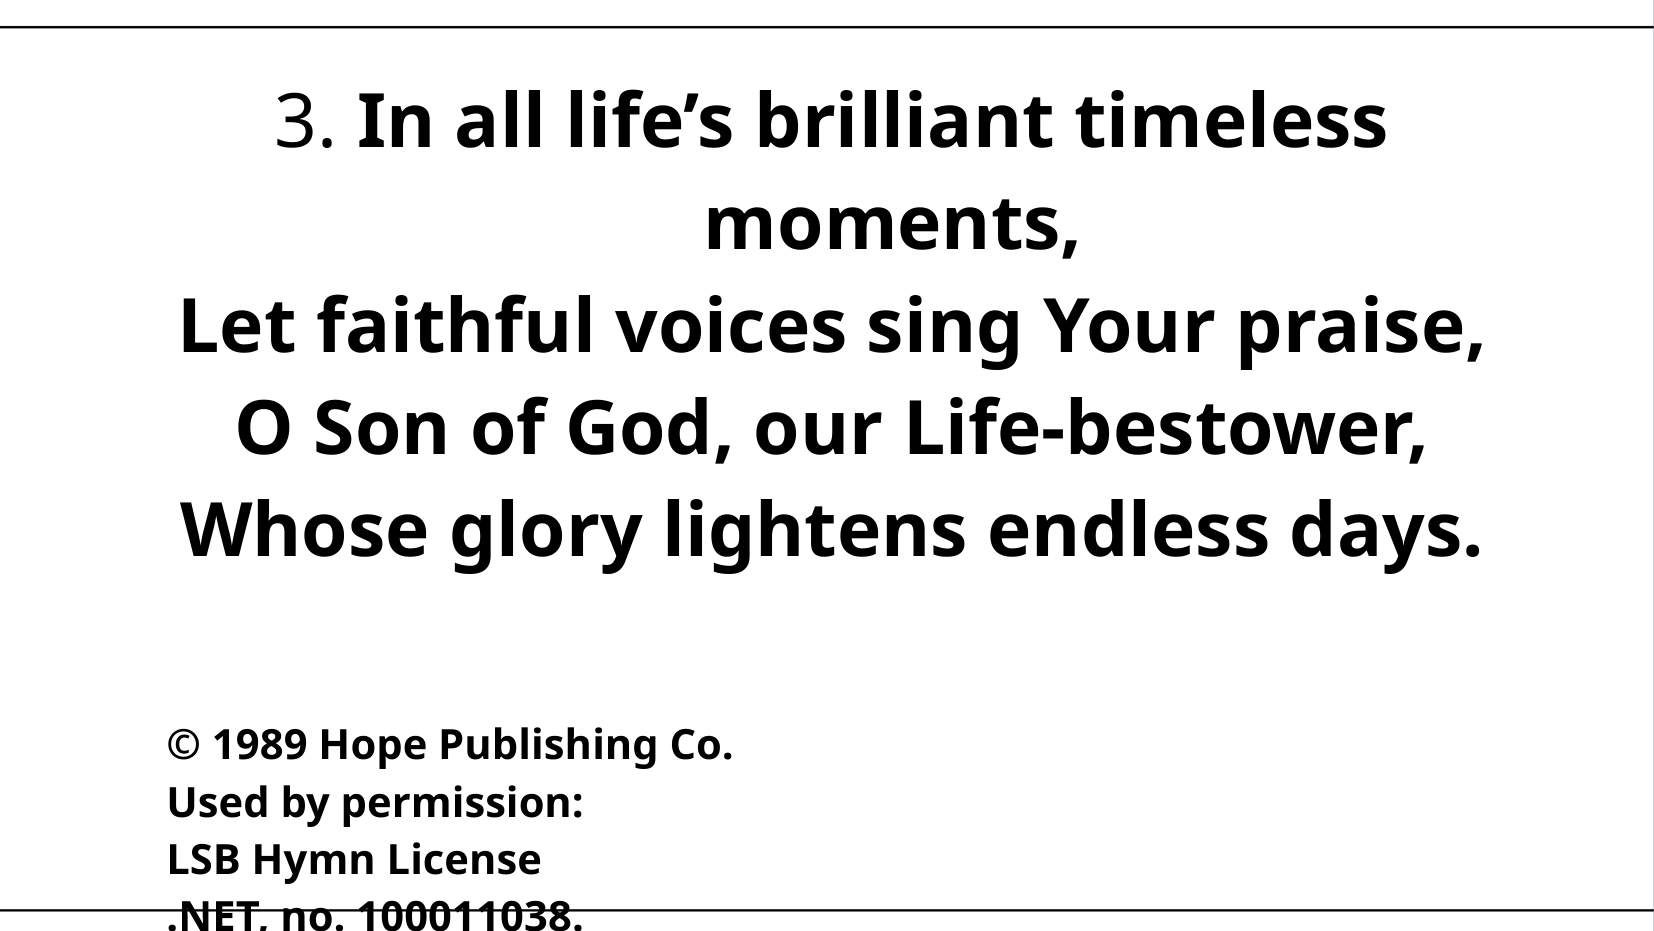

3. In all life’s brilliant timeless moments,
Let faithful voices sing Your praise,
O Son of God, our Life-bestower,
Whose glory lightens endless days.
 © 1989 Hope Publishing Co.
 Used by permission:
 LSB Hymn License
 .NET, no. 100011038.